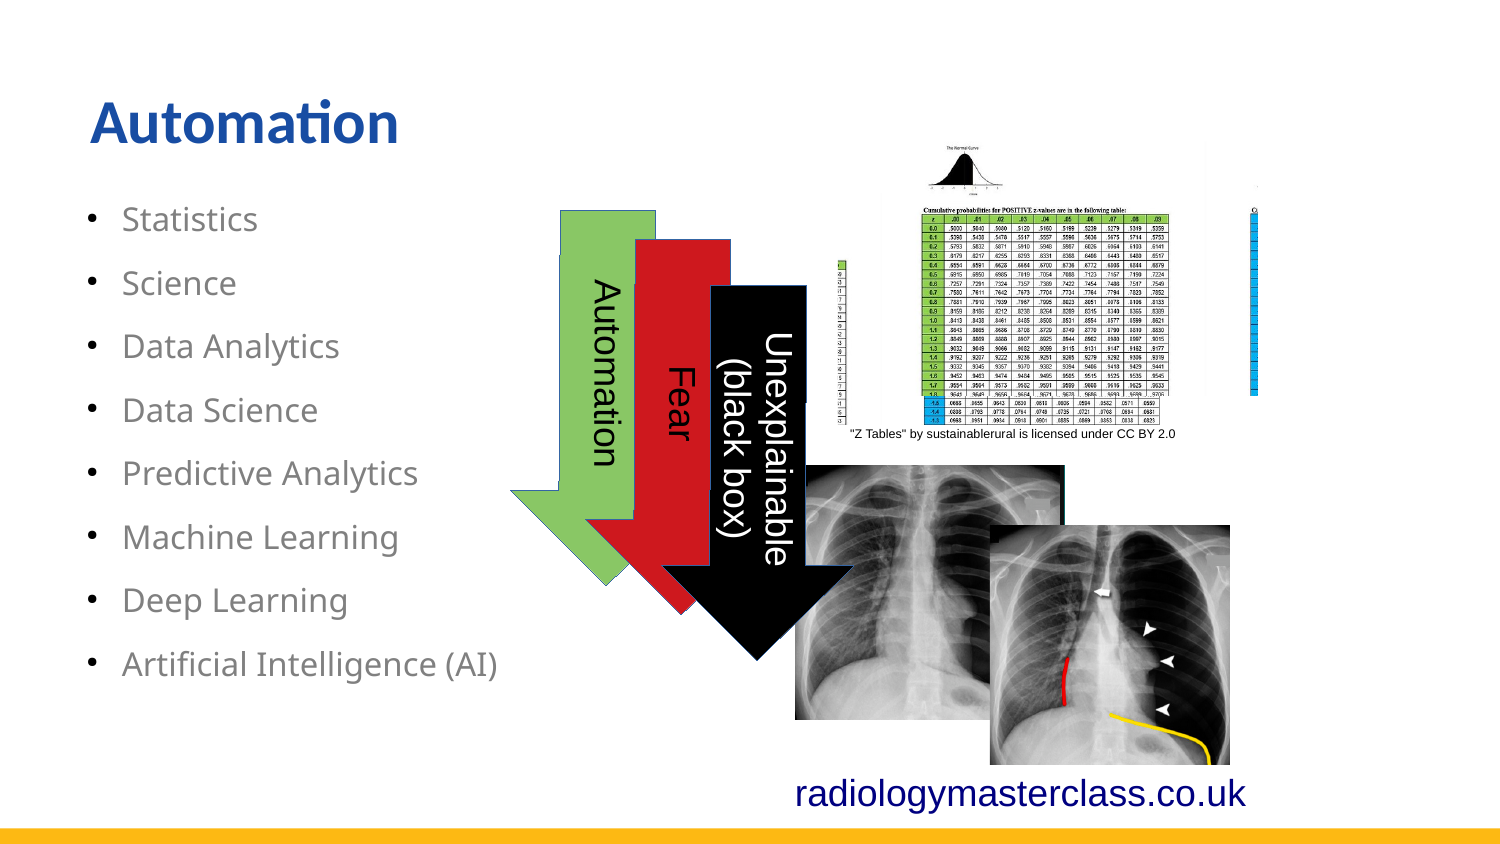

# Automation
Statistics
Science
Data Analytics
Data Science
Predictive Analytics
Machine Learning
Deep Learning
Artificial Intelligence (AI)
Automation
Fear
Unexplainable
(black box)
"Z Tables" by sustainablerural is licensed under CC BY 2.0
radiologymasterclass.co.uk